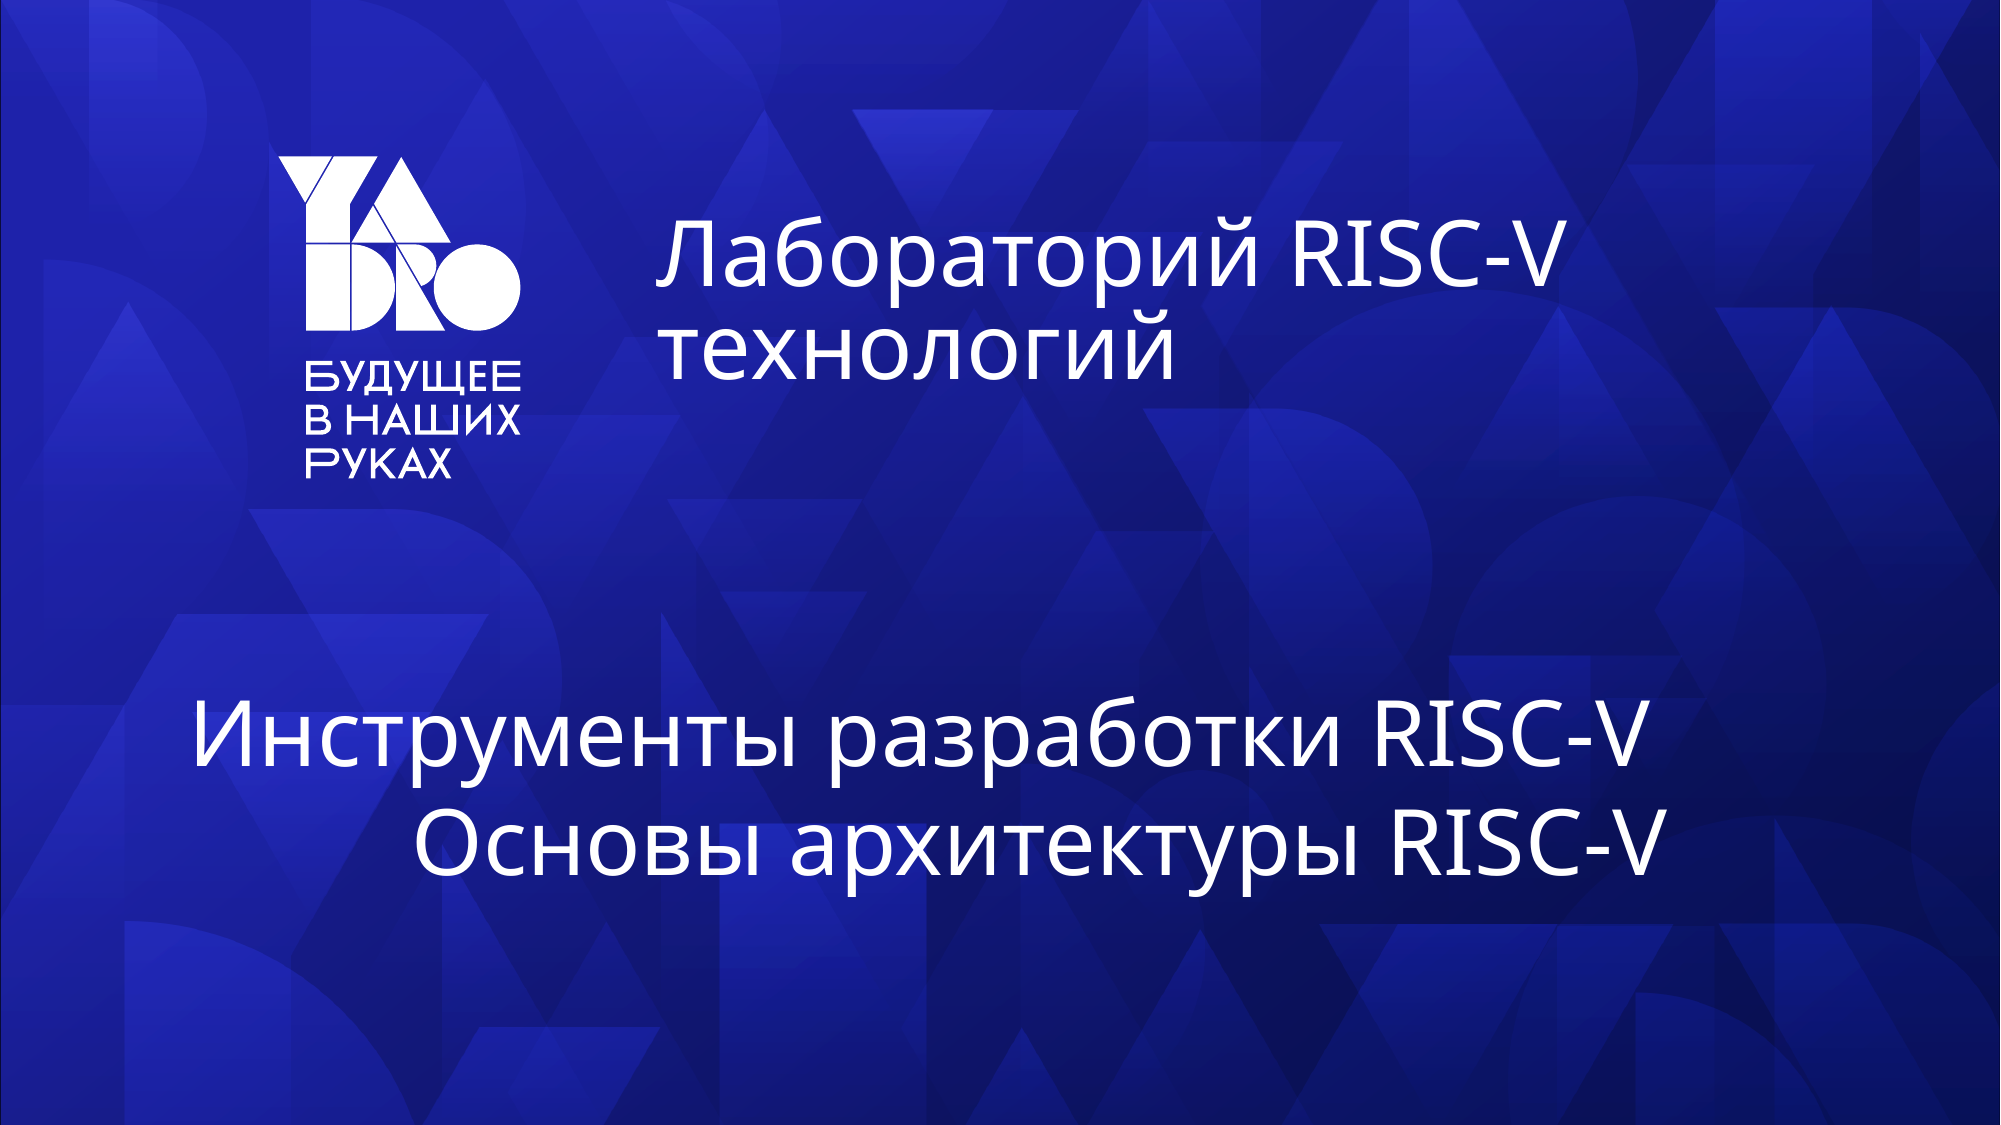

Лабораторий RISC-V технологий
Инструменты разработки RISC-V
Основы архитектуры RISC-V